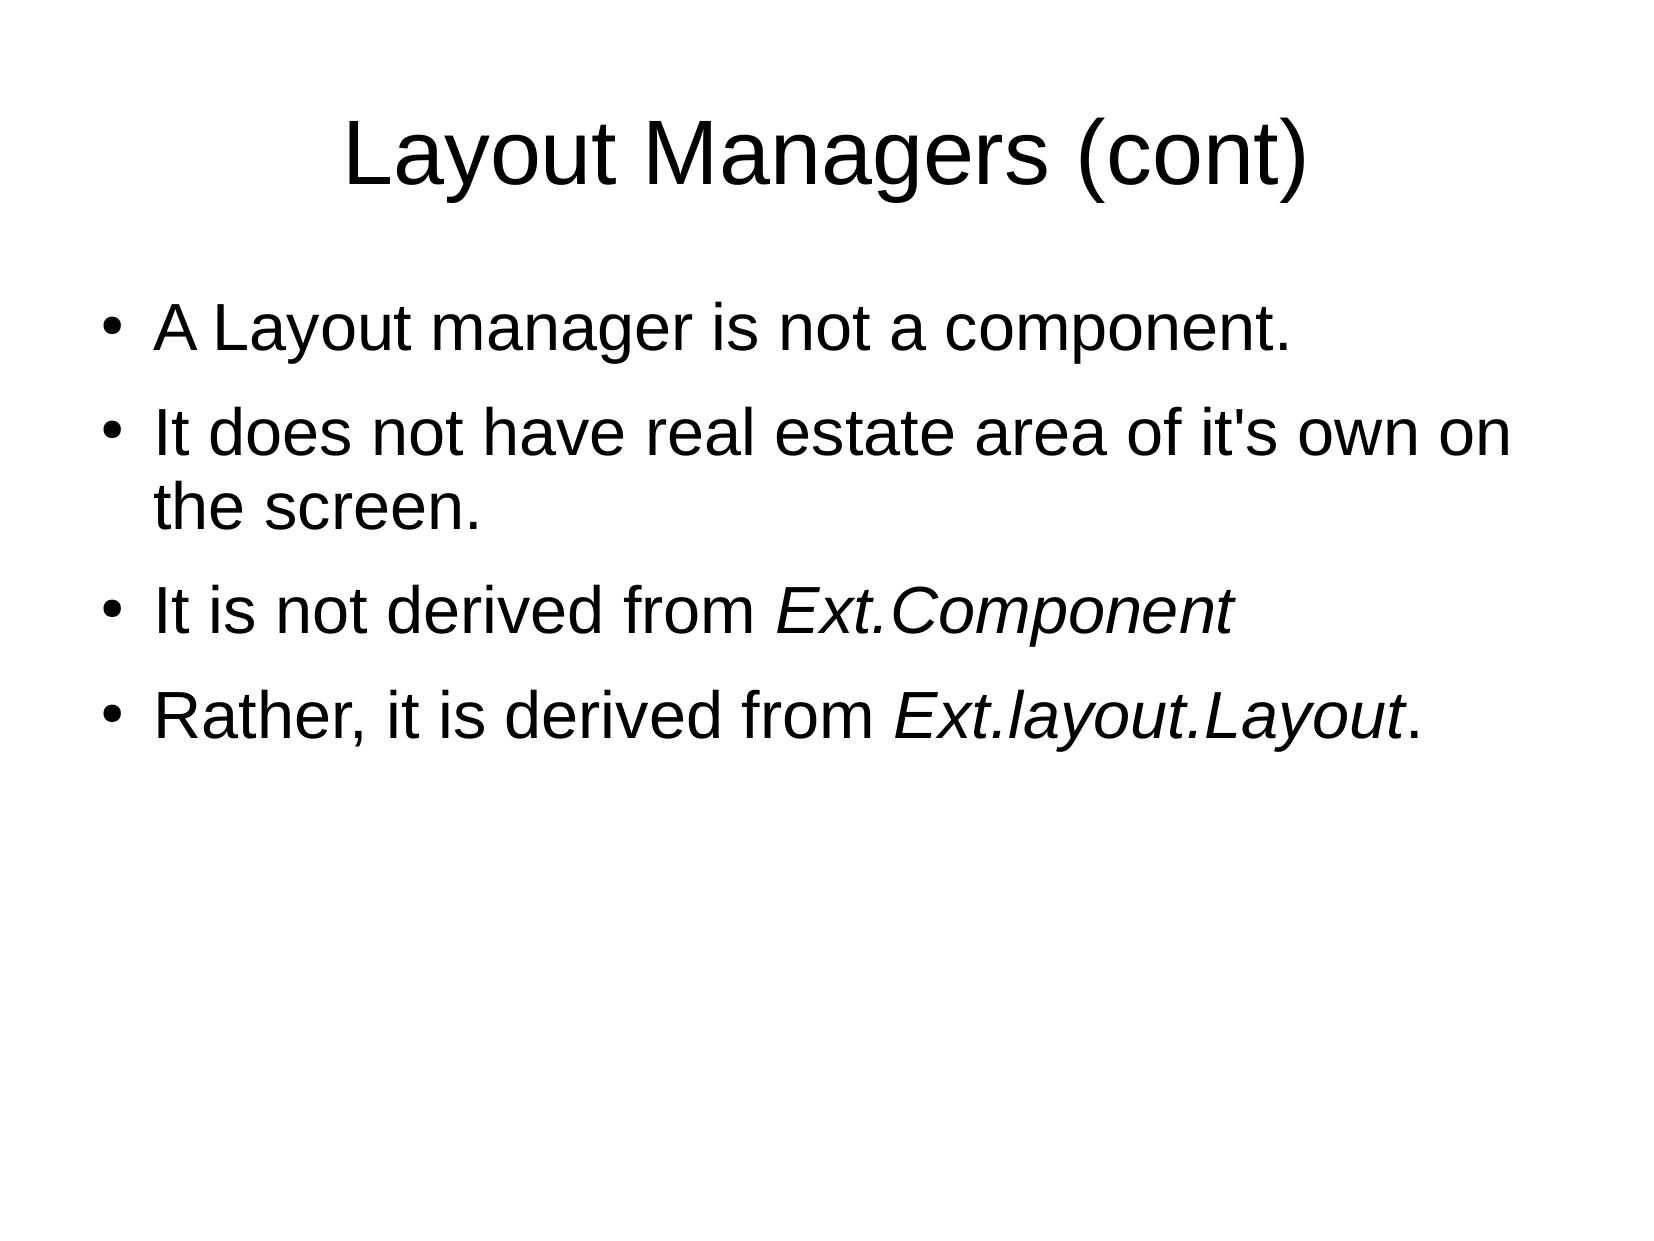

# Layout Managers (cont)
A Layout manager is not a component.
It does not have real estate area of it's own on the screen.
It is not derived from Ext.Component
Rather, it is derived from Ext.layout.Layout.